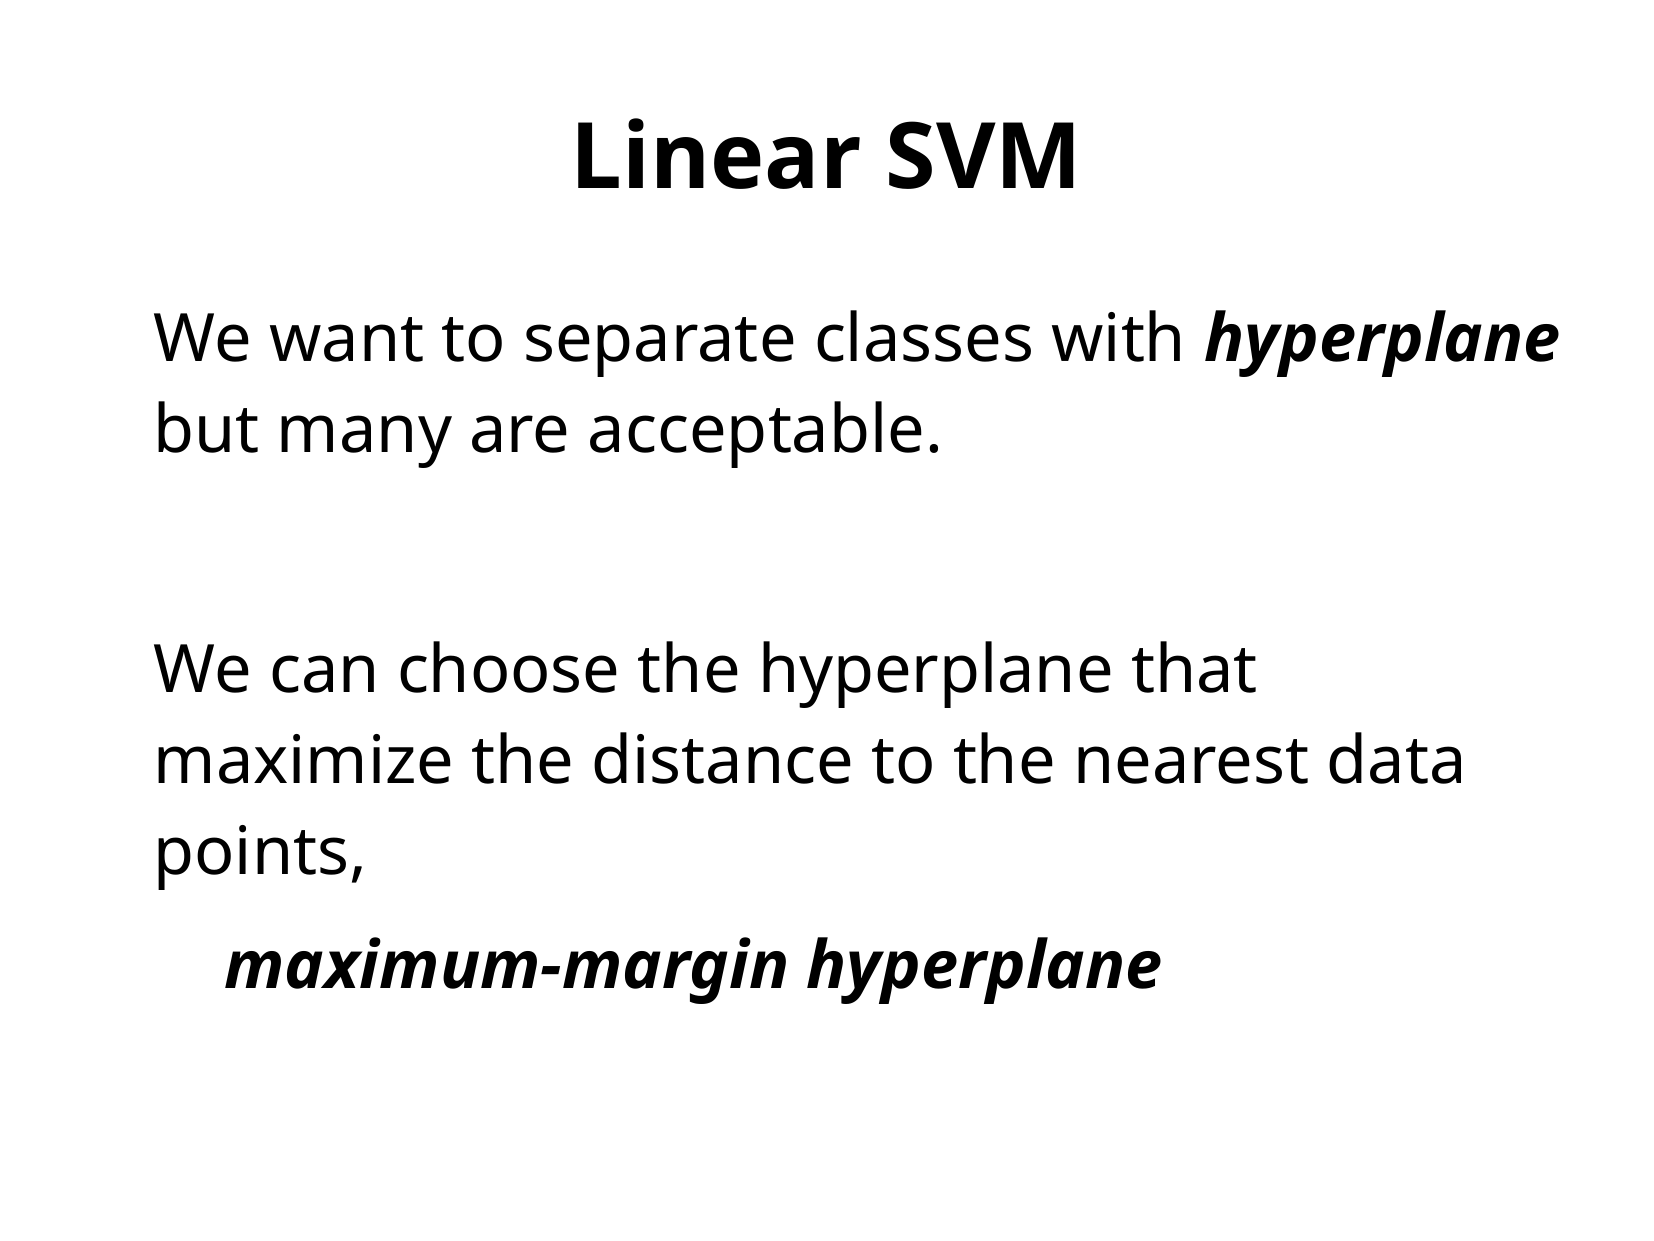

# Linear SVM
We want to separate classes with hyperplane but many are acceptable.
We can choose the hyperplane that maximize the distance to the nearest data points,
maximum-margin hyperplane